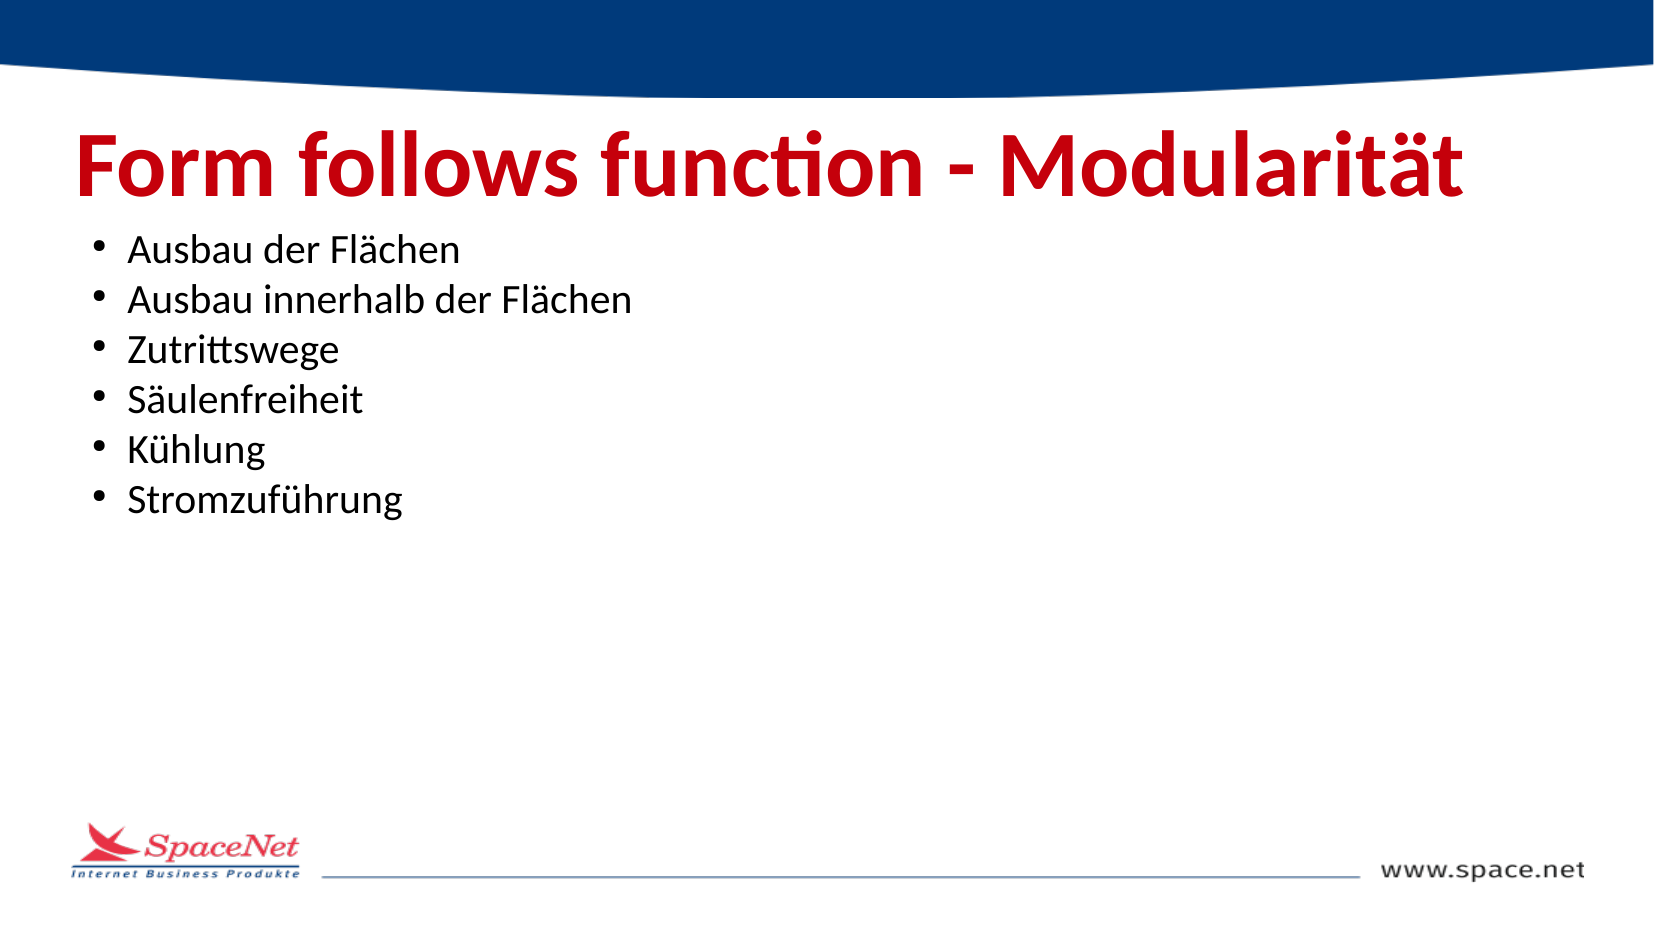

Form follows function - Modularität
Ausbau der Flächen
Ausbau innerhalb der Flächen
Zutrittswege
Säulenfreiheit
Kühlung
Stromzuführung